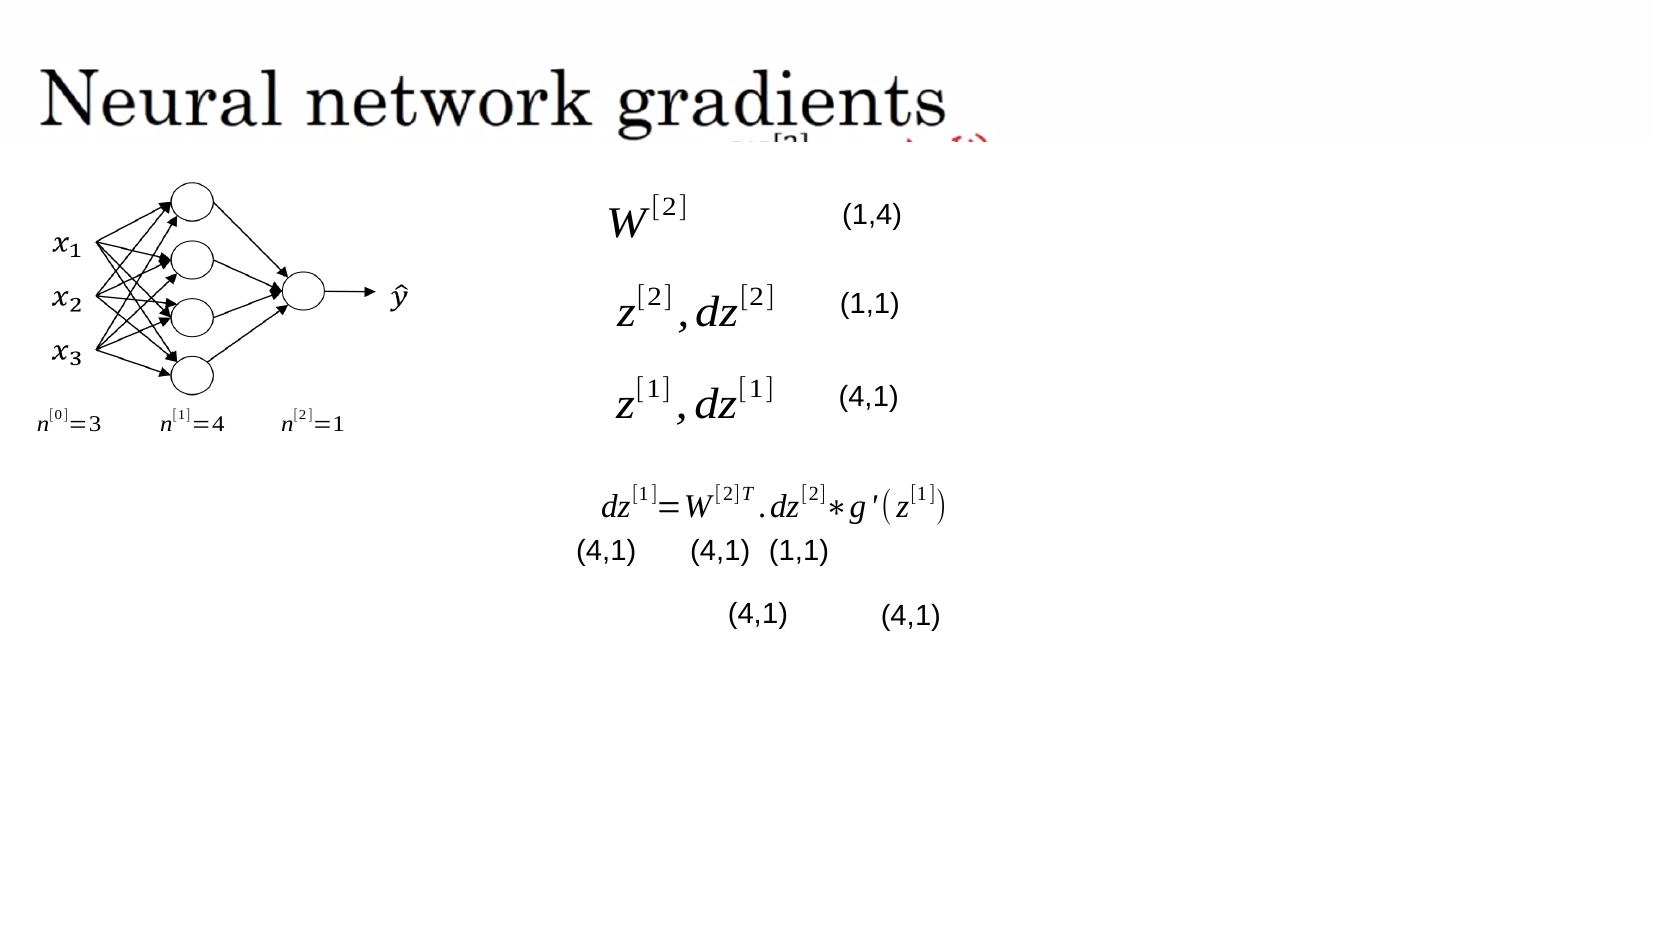

(1,4)
(1,1)
(4,1)
(4,1)
(4,1)
(1,1)
(4,1)
(4,1)